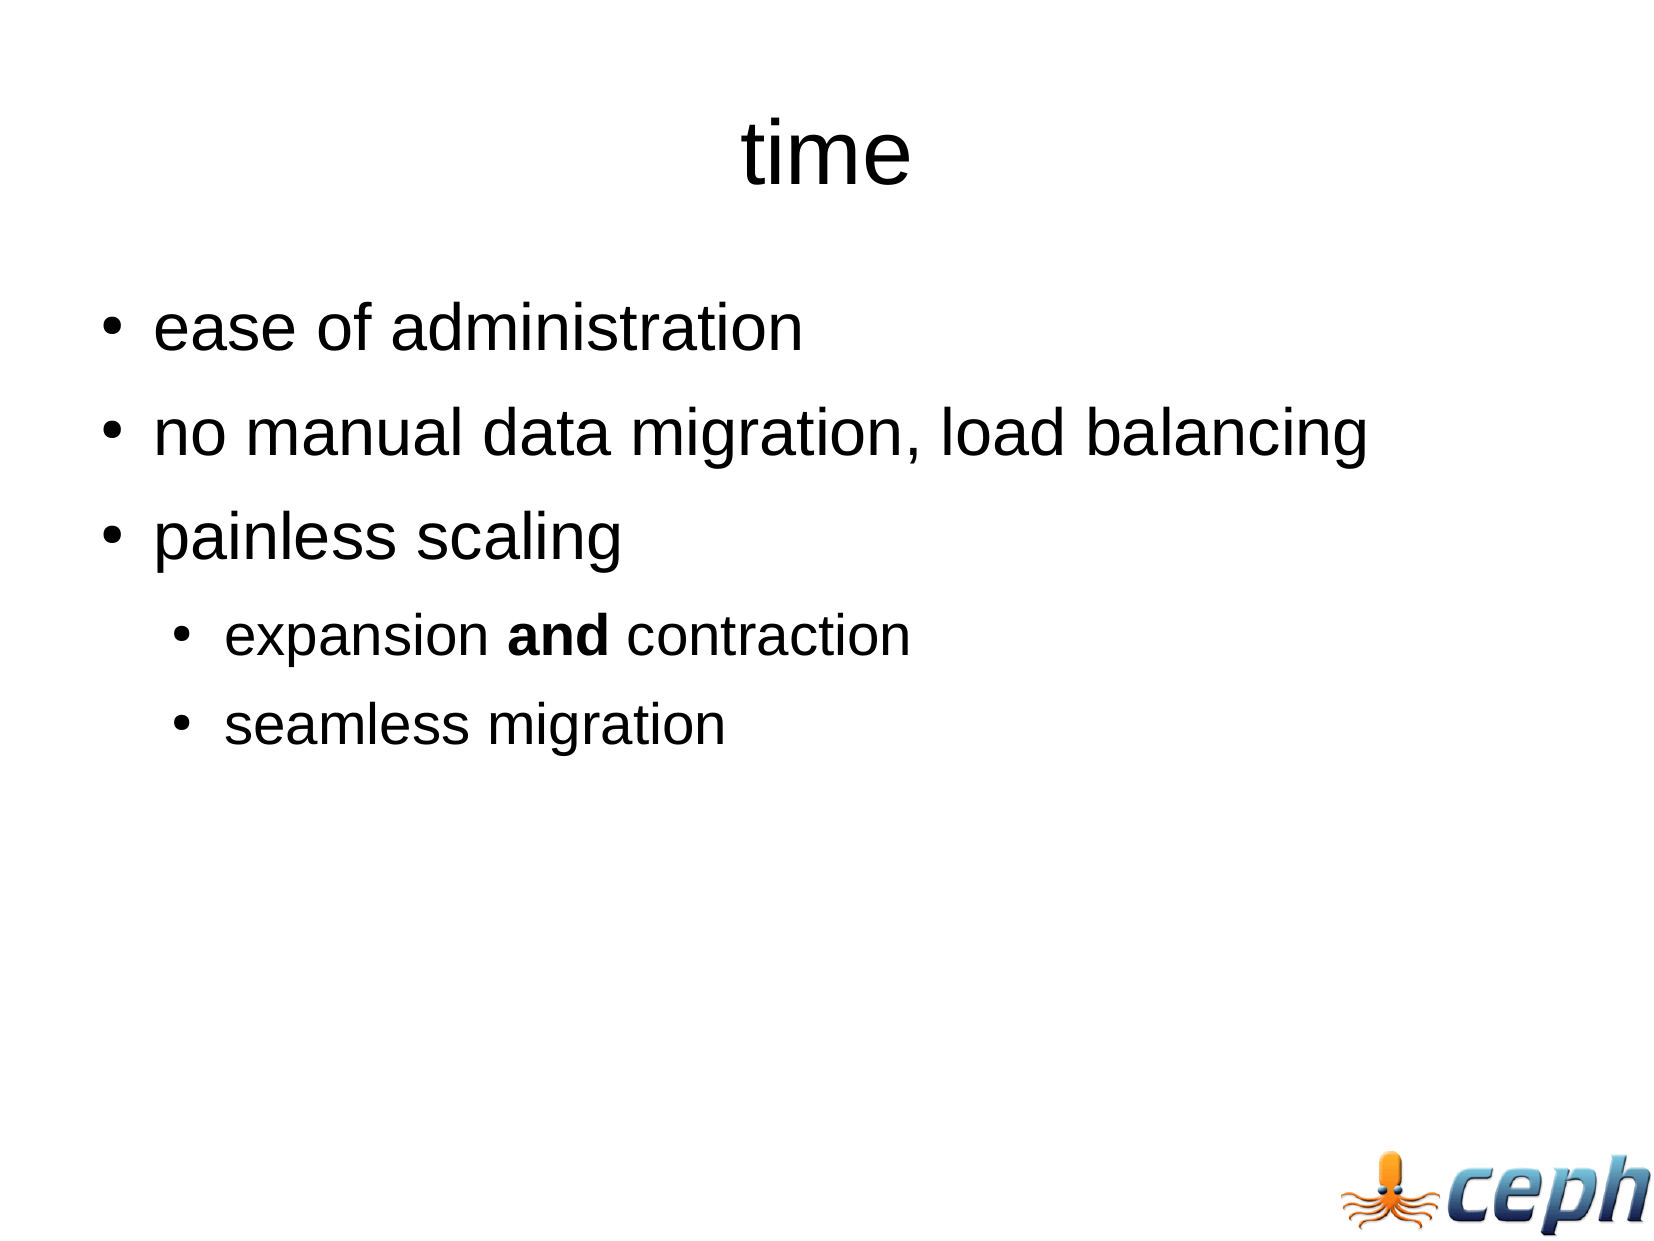

# time
ease of administration
no manual data migration, load balancing
painless scaling
expansion and contraction
seamless migration